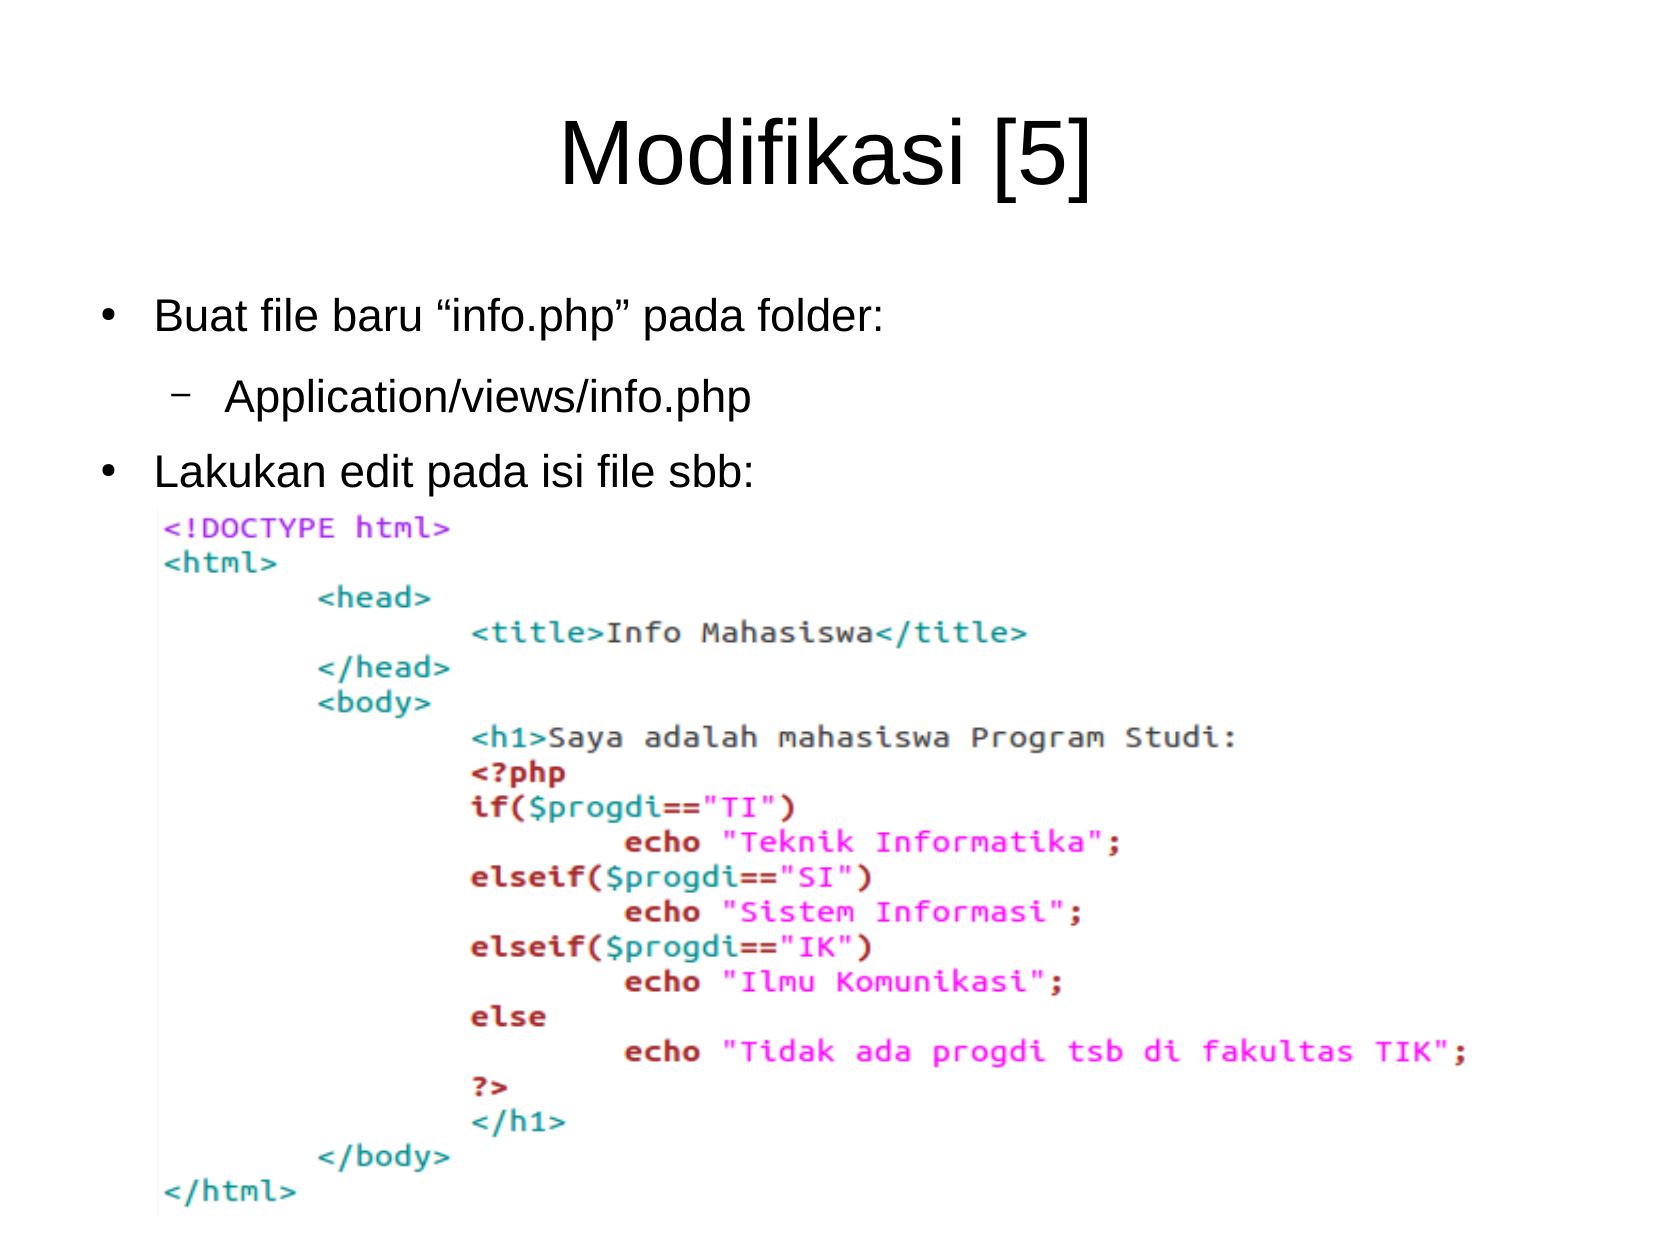

# Modifikasi [5]
Buat file baru “info.php” pada folder:
Application/views/info.php
Lakukan edit pada isi file sbb: